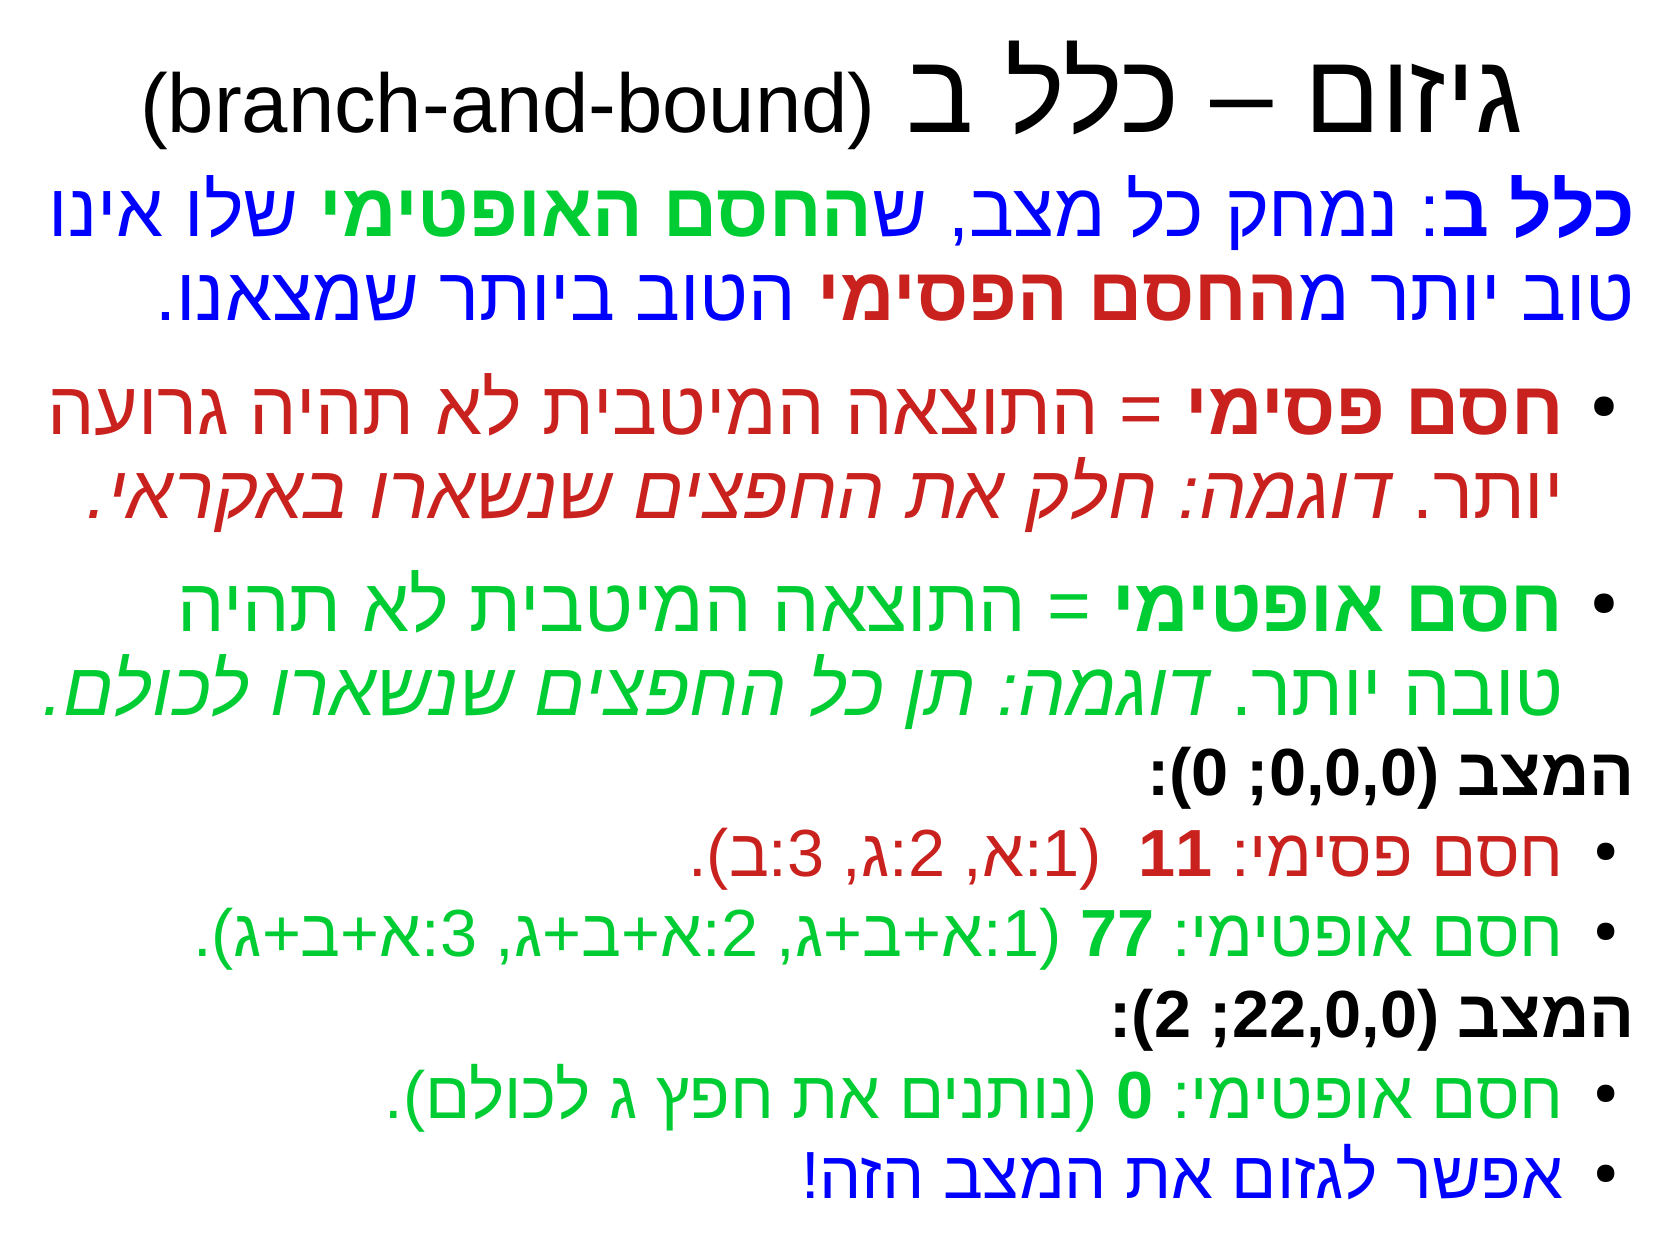

# גיזום – כלל ב (branch-and-bound)
כלל ב: נמחק כל מצב, שהחסם האופטימי שלו אינו טוב יותר מהחסם הפסימי הטוב ביותר שמצאנו.
חסם פסימי = התוצאה המיטבית לא תהיה גרועה יותר. דוגמה: חלק את החפצים שנשארו באקראי.
חסם אופטימי = התוצאה המיטבית לא תהיה טובה יותר. דוגמה: תן כל החפצים שנשארו לכולם.
המצב (0,0,0; 0):
חסם פסימי: 11 (1:א, 2:ג, 3:ב).
חסם אופטימי: 77 (1:א+ב+ג, 2:א+ב+ג, 3:א+ב+ג).
המצב (22,0,0; 2):
חסם אופטימי: 0 (נותנים את חפץ ג לכולם).
אפשר לגזום את המצב הזה!